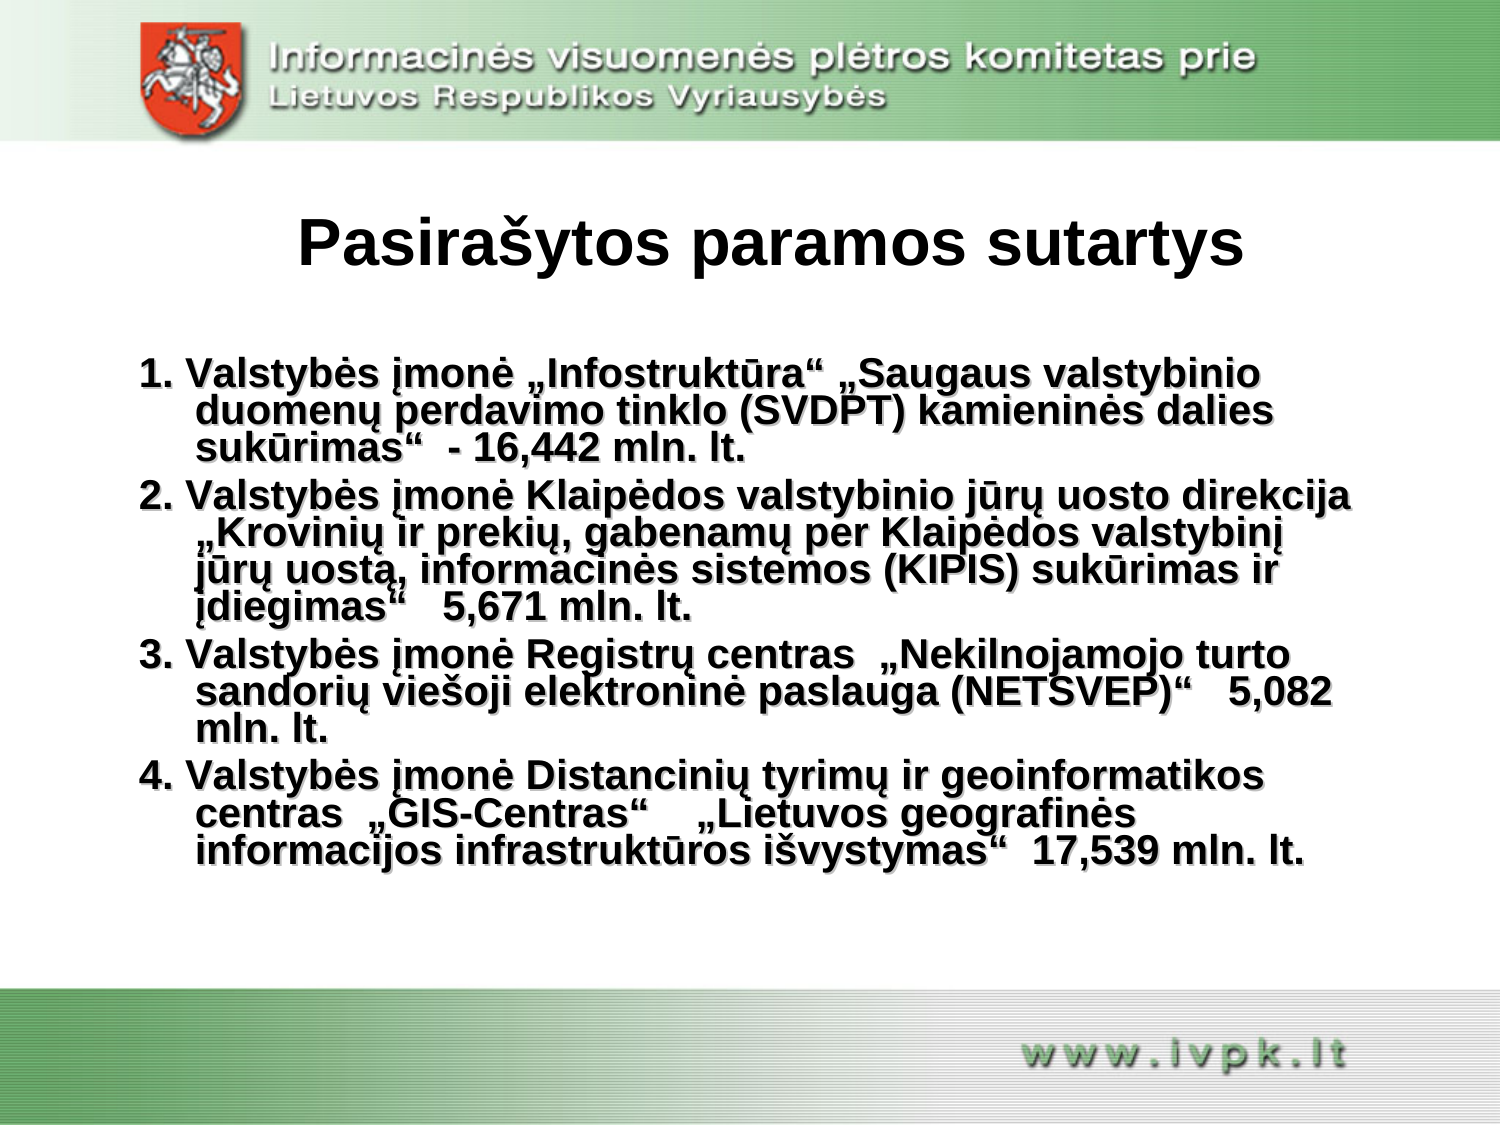

# Pasirašytos paramos sutartys
1. Valstybės įmonė „Infostruktūra“ „Saugaus valstybinio duomenų perdavimo tinklo (SVDPT) kamieninės dalies sukūrimas“ - 16,442 mln. lt.
2. Valstybės įmonė Klaipėdos valstybinio jūrų uosto direkcija „Krovinių ir prekių, gabenamų per Klaipėdos valstybinį jūrų uostą, informacinės sistemos (KIPIS) sukūrimas ir įdiegimas“ 5,671 mln. lt.
3. Valstybės įmonė Registrų centras „Nekilnojamojo turto sandorių viešoji elektroninė paslauga (NETSVEP)“ 5,082 mln. lt.
4. Valstybės įmonė Distancinių tyrimų ir geoinformatikos centras „GIS-Centras“ „Lietuvos geografinės informacijos infrastruktūros išvystymas“ 17,539 mln. lt.